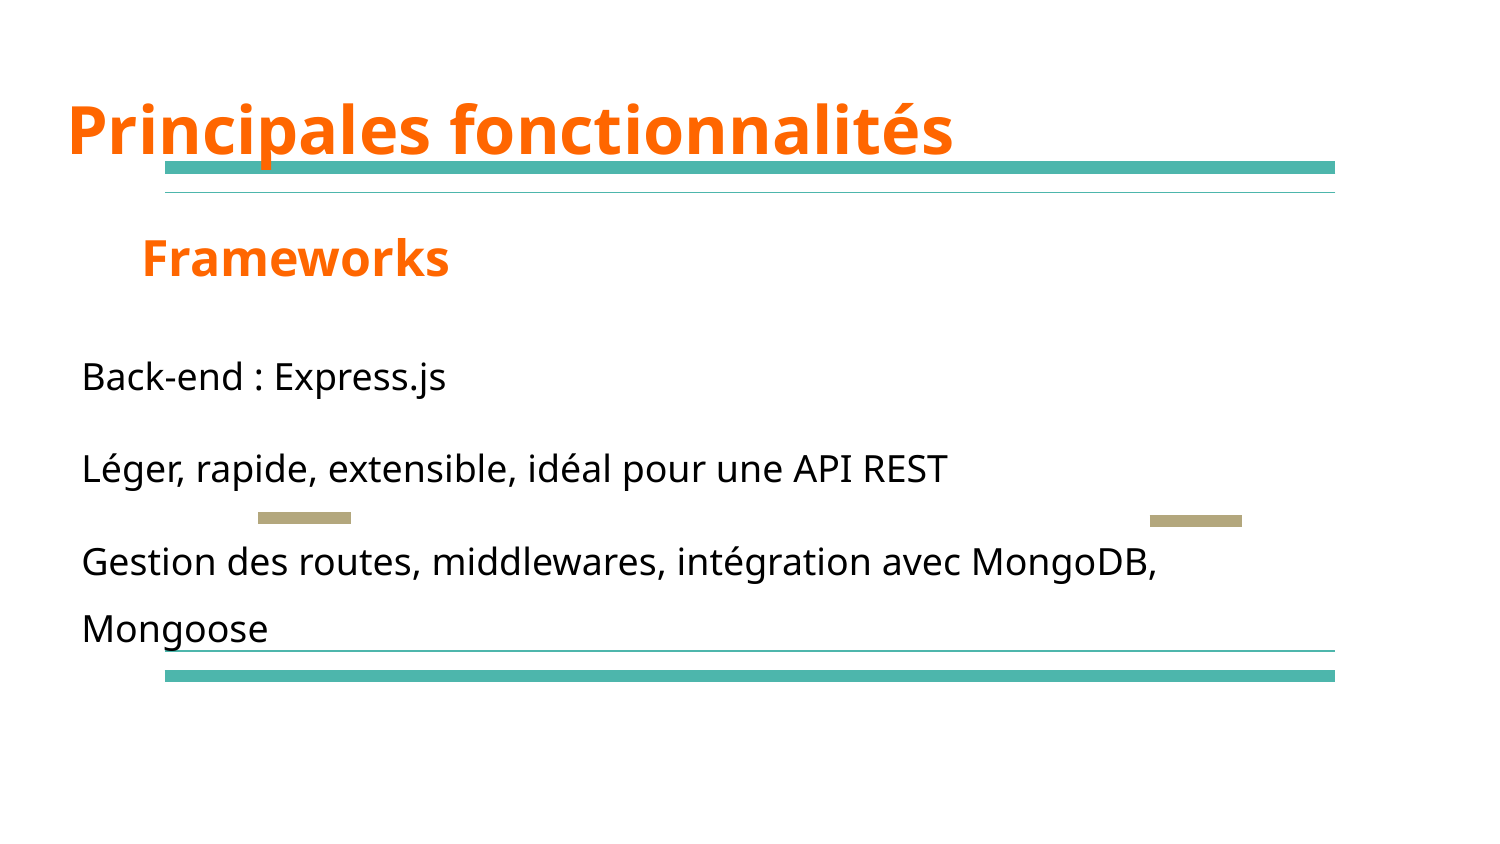

# Principales fonctionnalités
Frameworks
Back-end : Express.js
Léger, rapide, extensible, idéal pour une API REST
Gestion des routes, middlewares, intégration avec MongoDB, Mongoose